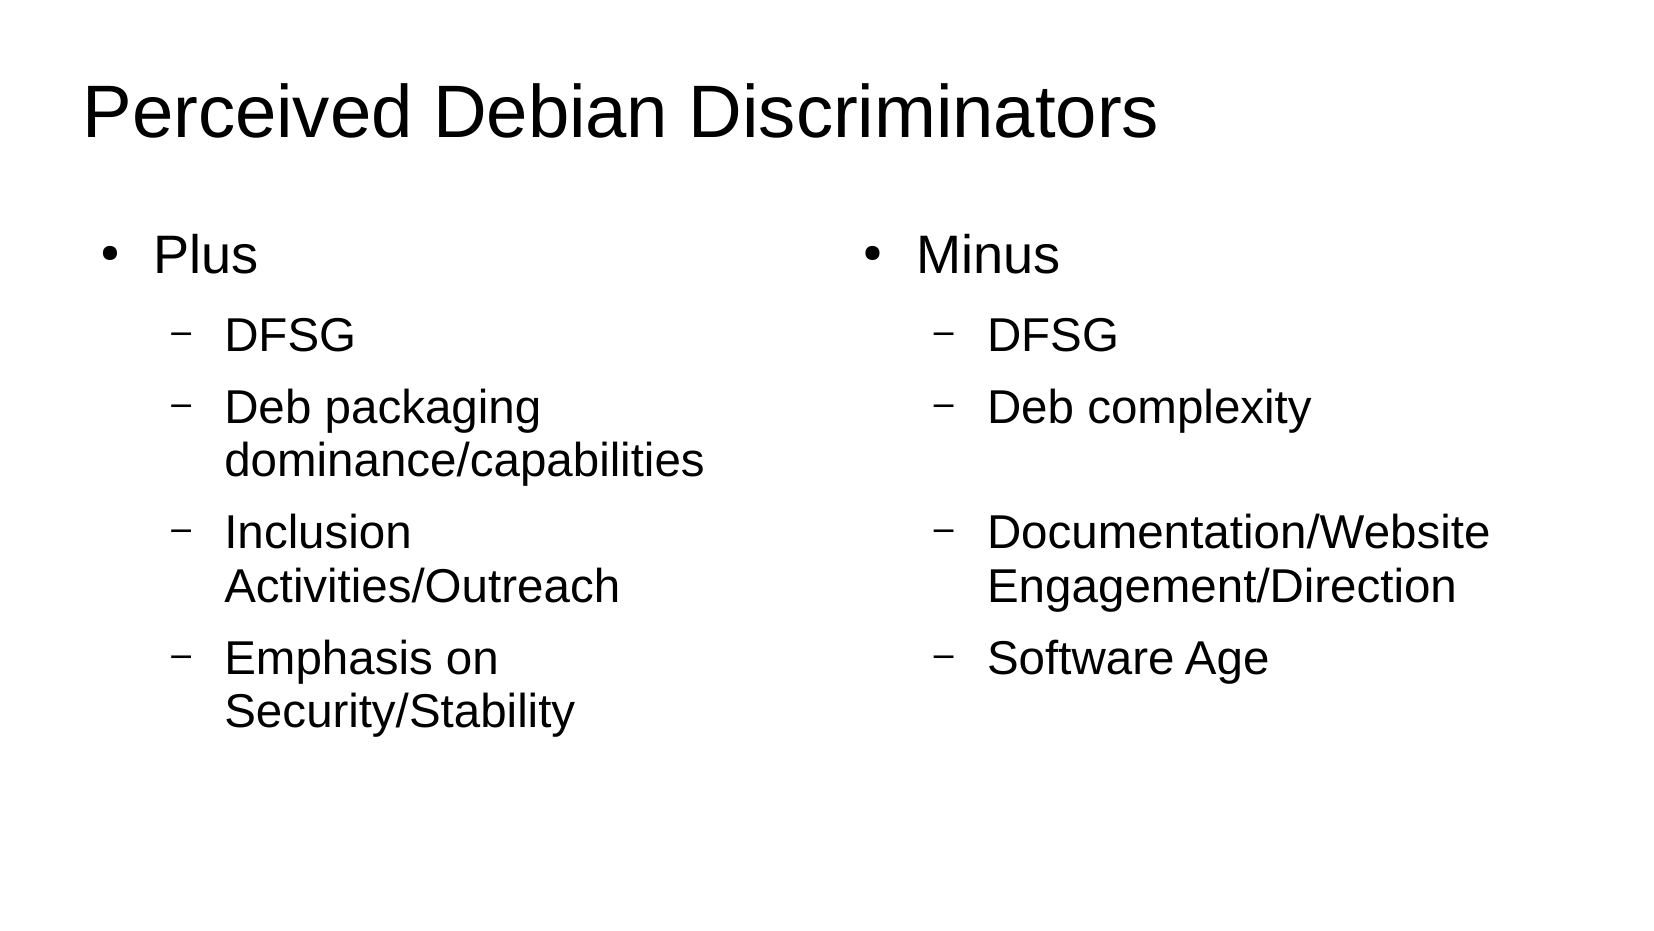

# Perceived Debian Discriminators
Plus
DFSG
Deb packaging dominance/capabilities
Inclusion Activities/Outreach
Emphasis on Security/Stability
Minus
DFSG
Deb complexity
Documentation/Website
Engagement/Direction
Software Age